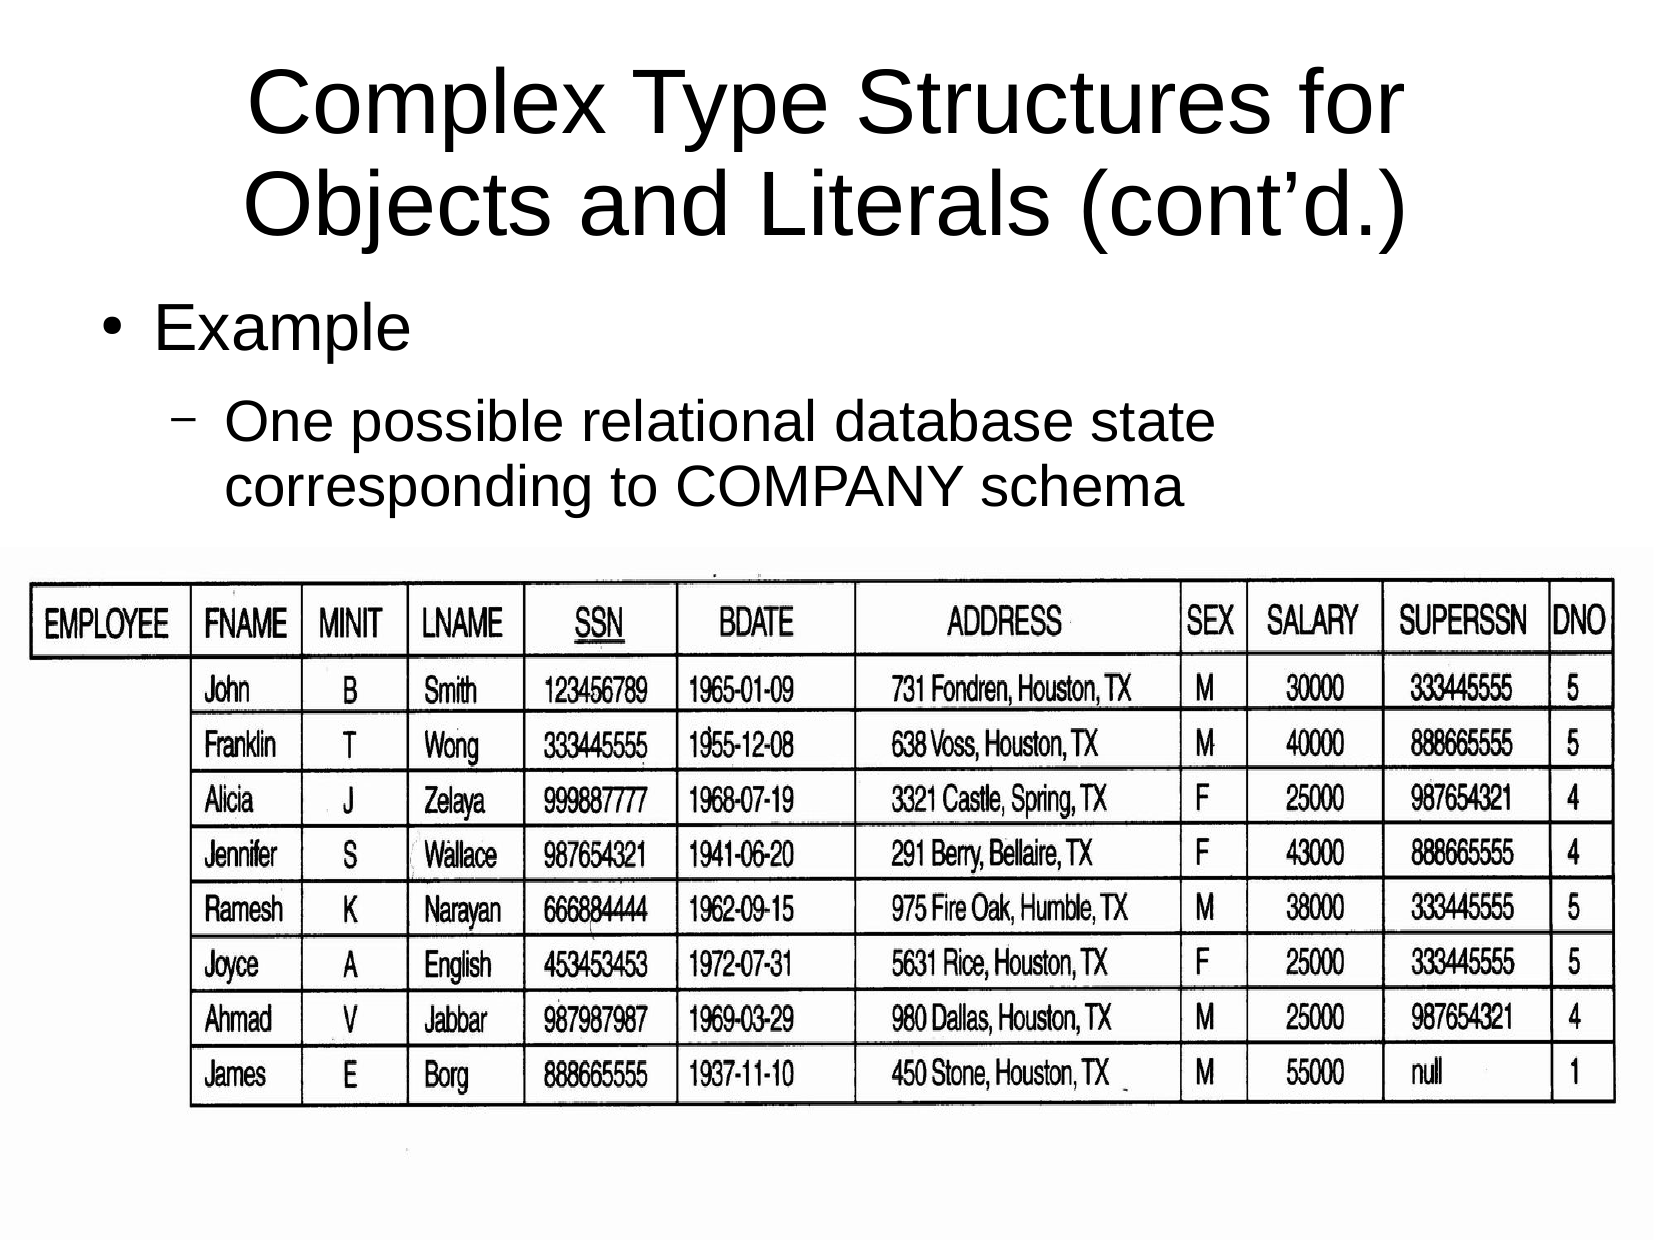

# Complex Type Structures for Objects and Literals (cont’d.)
Example
One possible relational database state corresponding to COMPANY schema